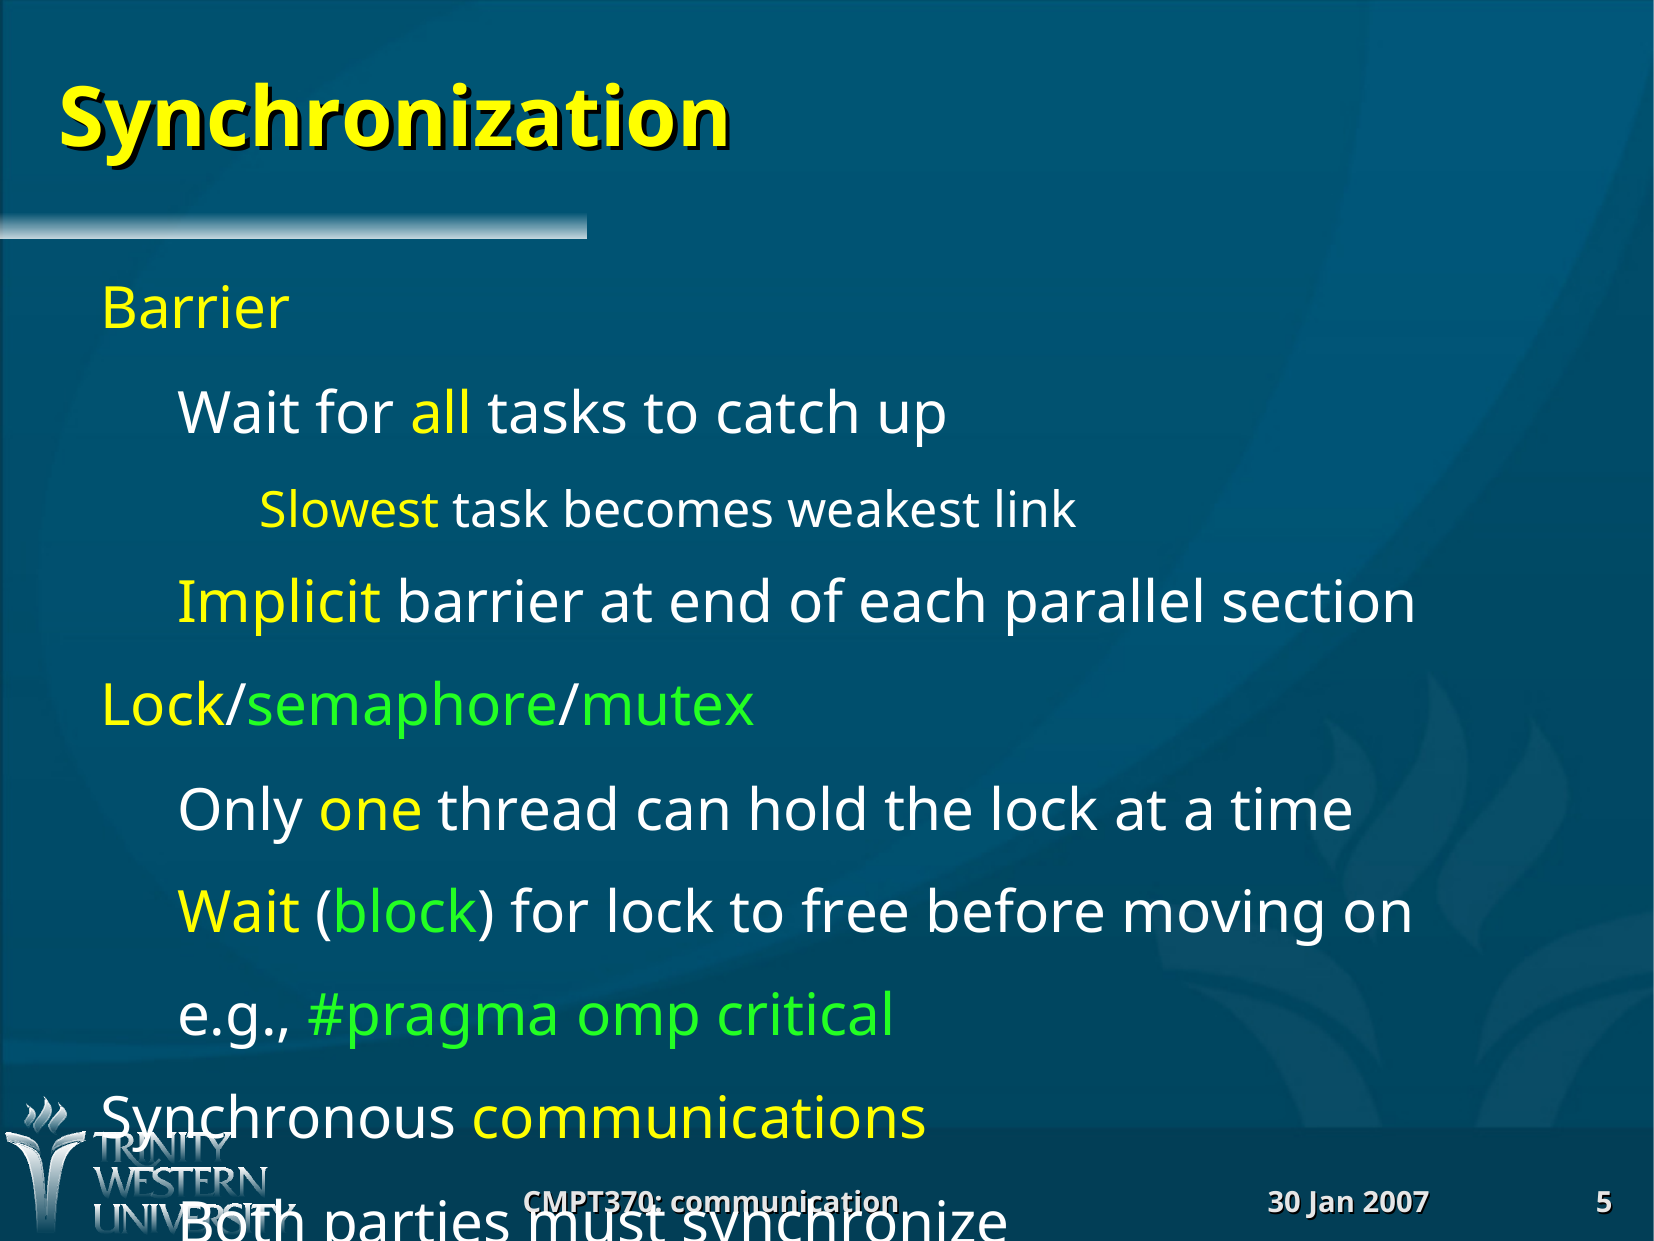

# Synchronization
Barrier
Wait for all tasks to catch up
Slowest task becomes weakest link
Implicit barrier at end of each parallel section
Lock/semaphore/mutex
Only one thread can hold the lock at a time
Wait (block) for lock to free before moving on
e.g., #pragma omp critical
Synchronous communications
Both parties must synchronize
CMPT370: communication
30 Jan 2007
5